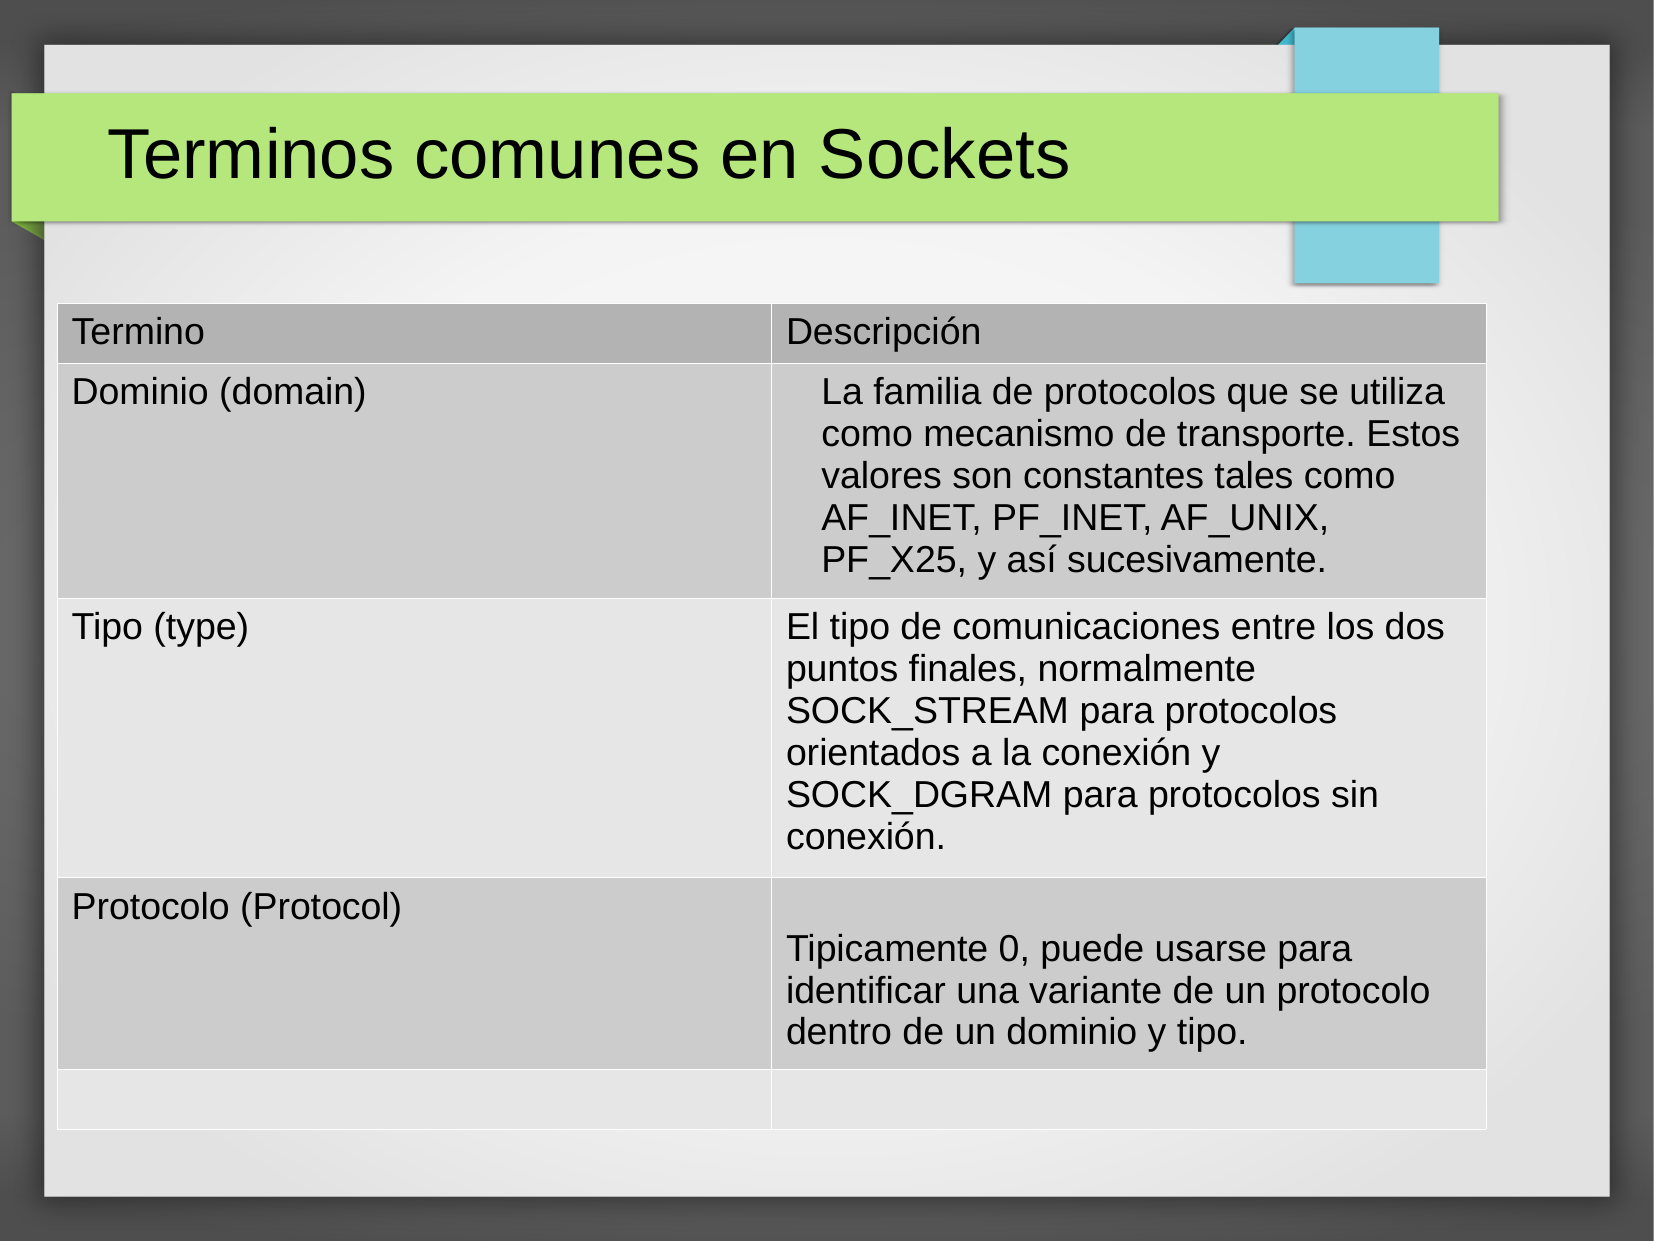

# Terminos comunes en Sockets
| Termino | Descripción |
| --- | --- |
| Dominio (domain) | La familia de protocolos que se utiliza como mecanismo de transporte. Estos valores son constantes tales como AF\_INET, PF\_INET, AF\_UNIX, PF\_X25, y así sucesivamente. |
| Tipo (type) | El tipo de comunicaciones entre los dos puntos finales, normalmente SOCK\_STREAM para protocolos orientados a la conexión y SOCK\_DGRAM para protocolos sin conexión. |
| Protocolo (Protocol) | Tipicamente 0, puede usarse para identificar una variante de un protocolo dentro de un dominio y tipo. |
| | |